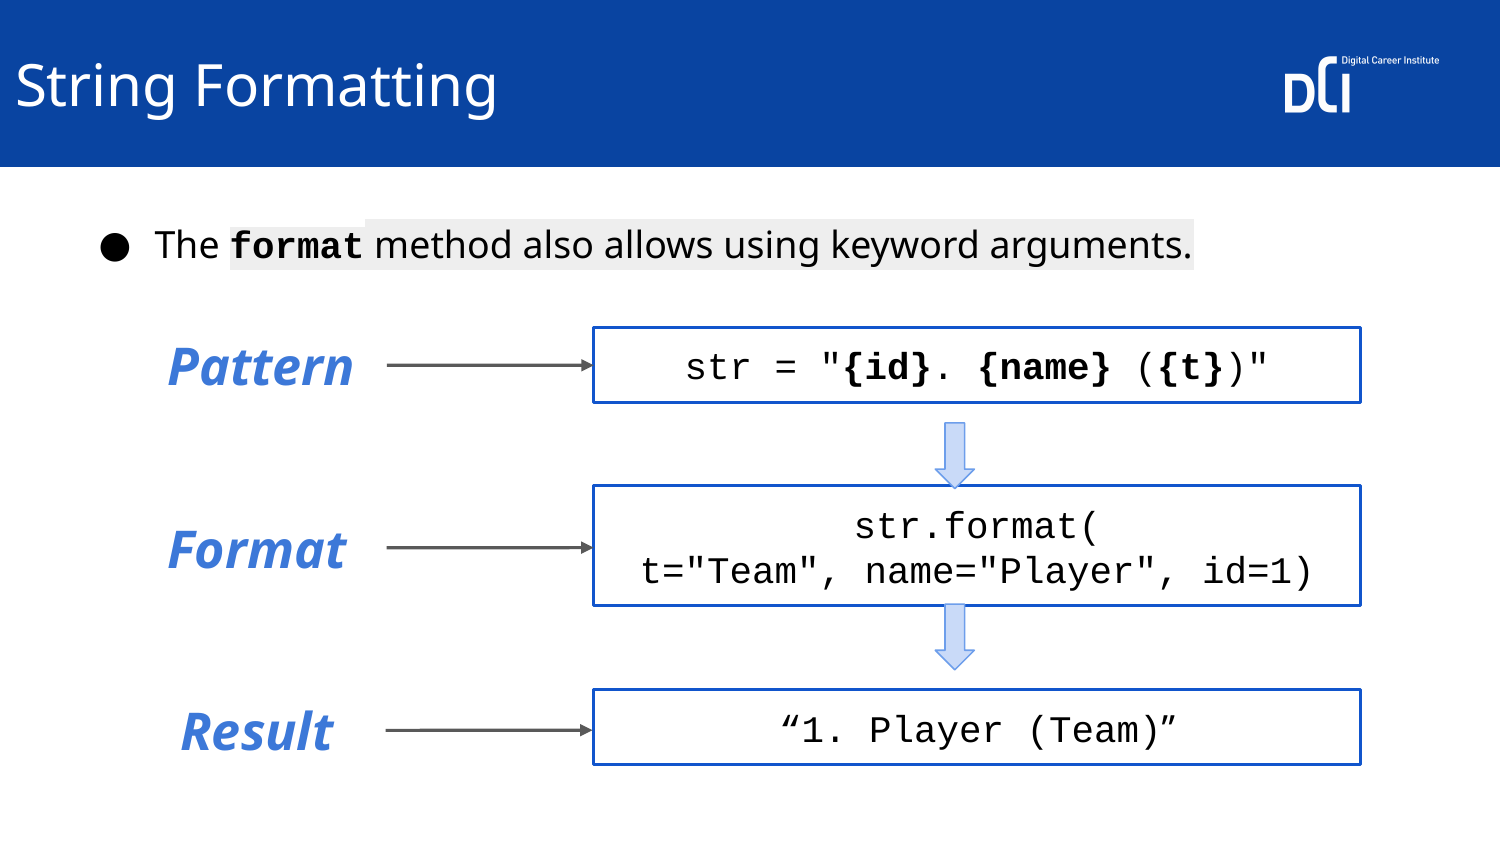

# String Formatting
The format method also allows using keyword arguments.
Pattern
str = "{id}. {name} ({t})"
str.format(
t="Team", name="Player", id=1)
Format
Result
“1. Player (Team)”